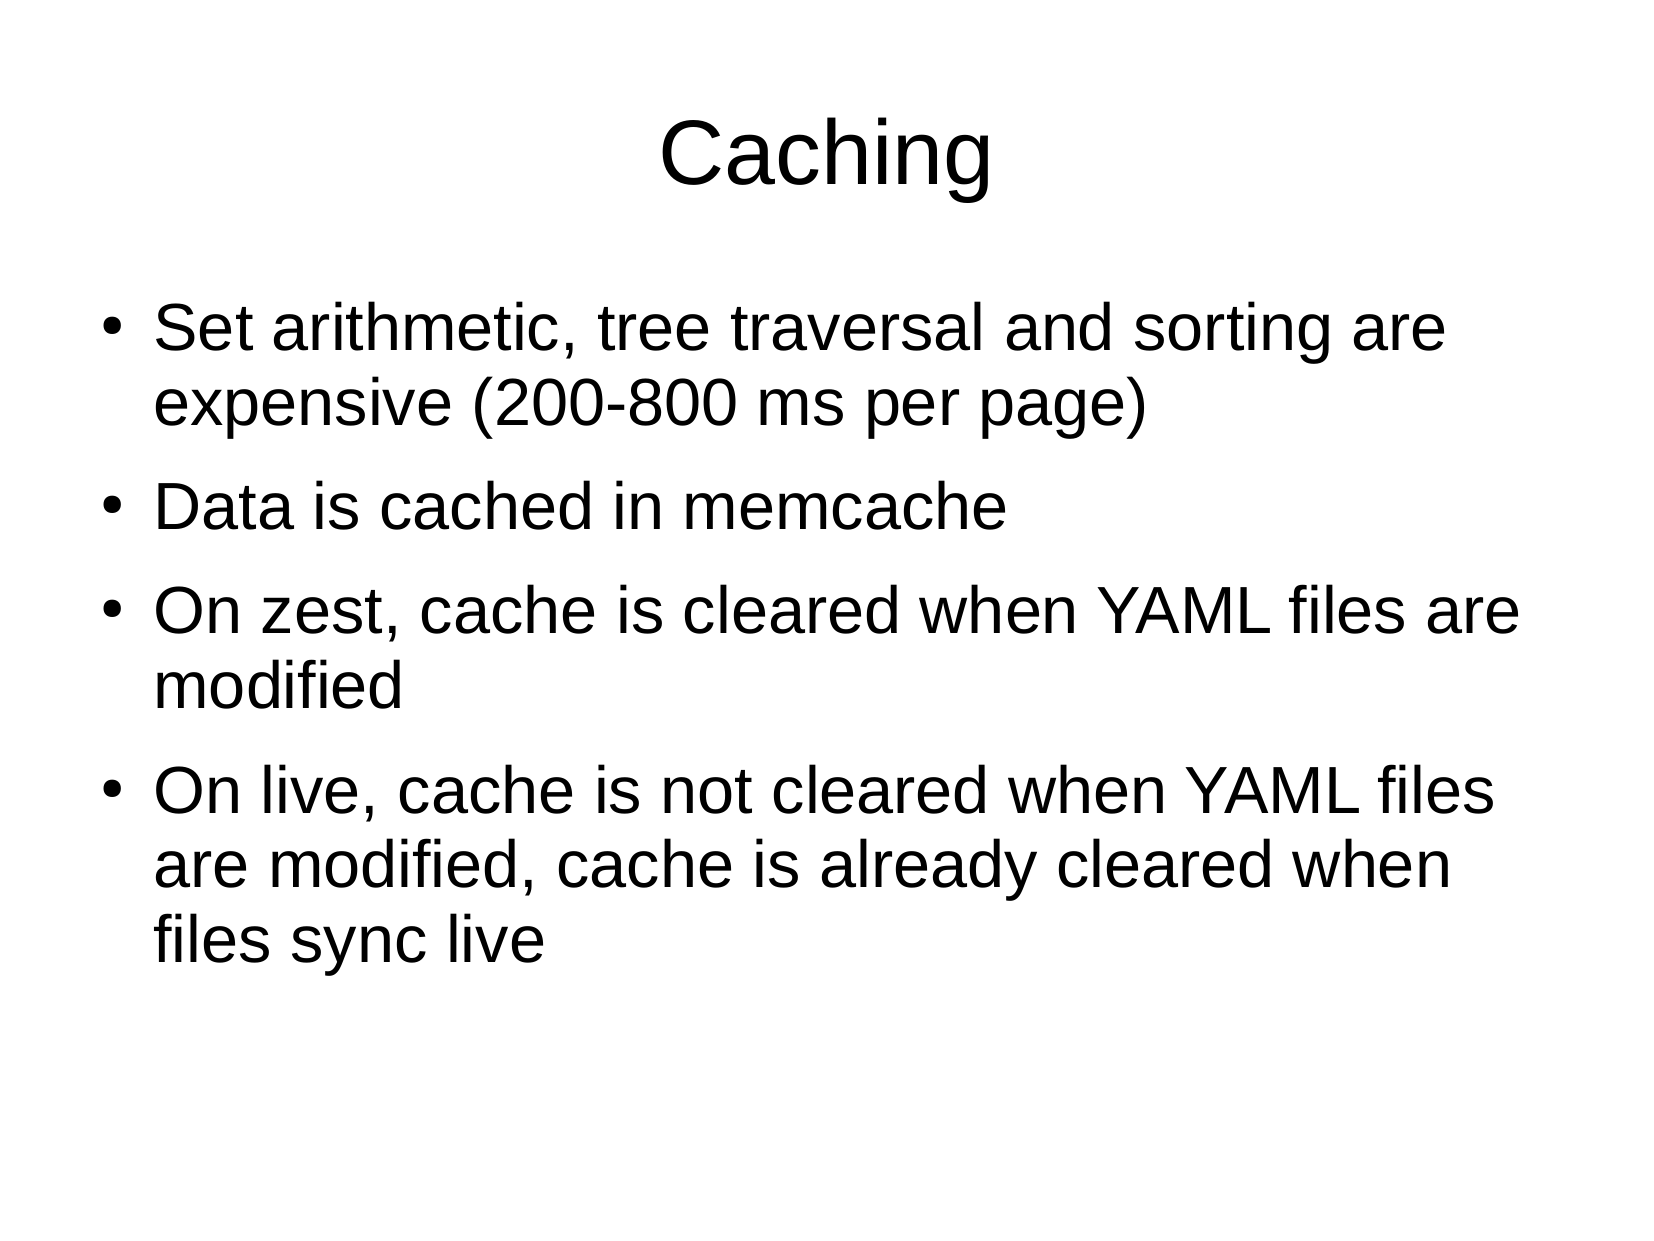

# Caching
Set arithmetic, tree traversal and sorting are expensive (200-800 ms per page)
Data is cached in memcache
On zest, cache is cleared when YAML files are modified
On live, cache is not cleared when YAML files are modified, cache is already cleared when files sync live